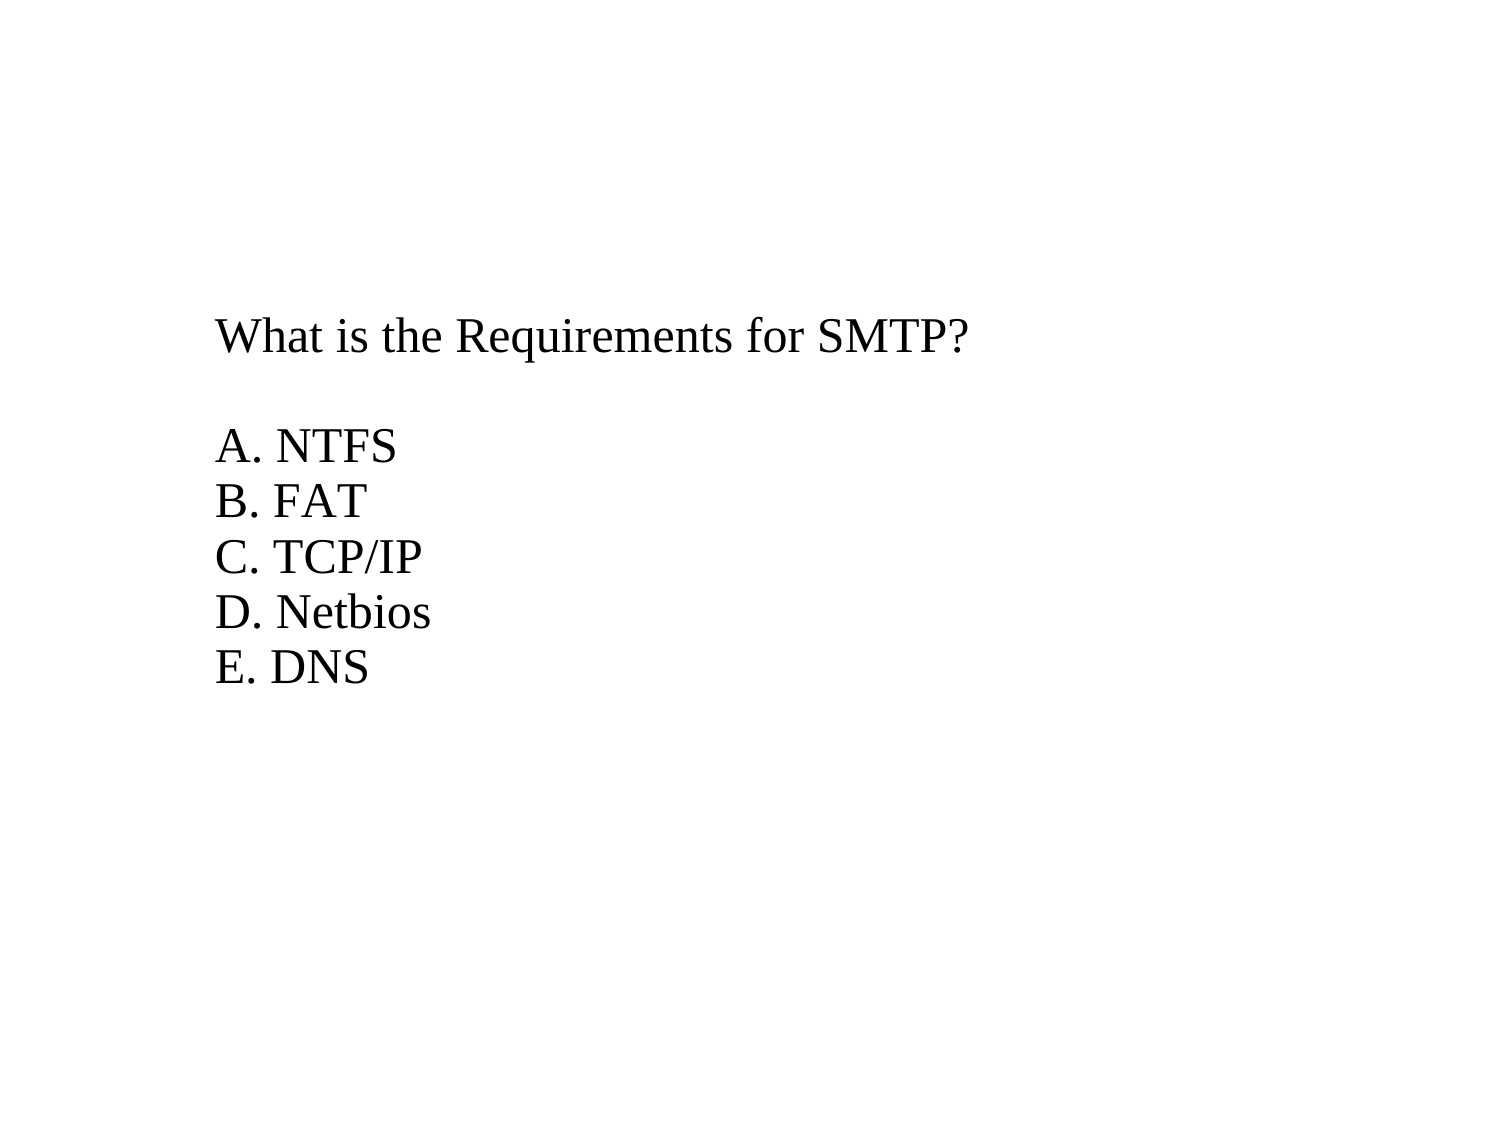

What is the Requirements for SMTP?
A. NTFS
B. FAT
C. TCP/IP
D. Netbios
E. DNS